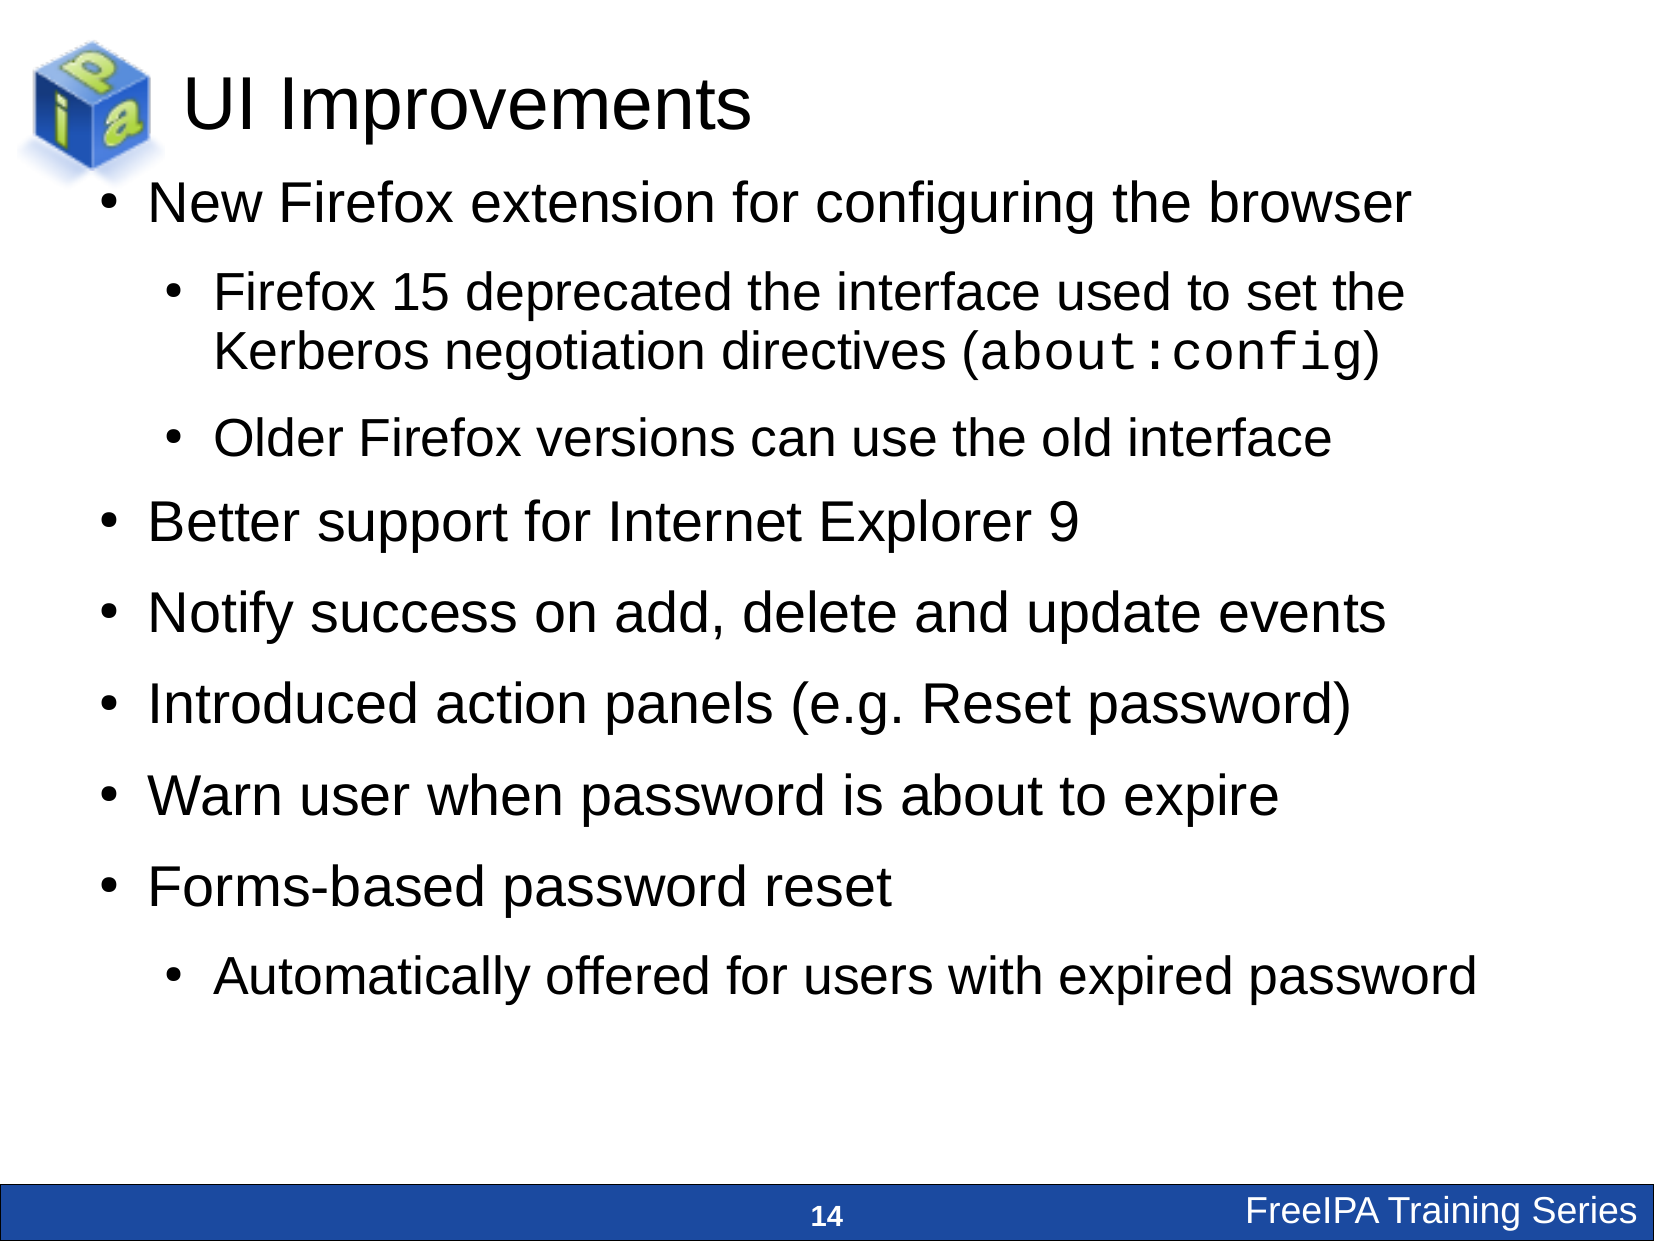

# UI Improvements
New Firefox extension for configuring the browser
Firefox 15 deprecated the interface used to set the Kerberos negotiation directives (about:config)
Older Firefox versions can use the old interface
Better support for Internet Explorer 9
Notify success on add, delete and update events
Introduced action panels (e.g. Reset password)
Warn user when password is about to expire
Forms-based password reset
Automatically offered for users with expired password
14